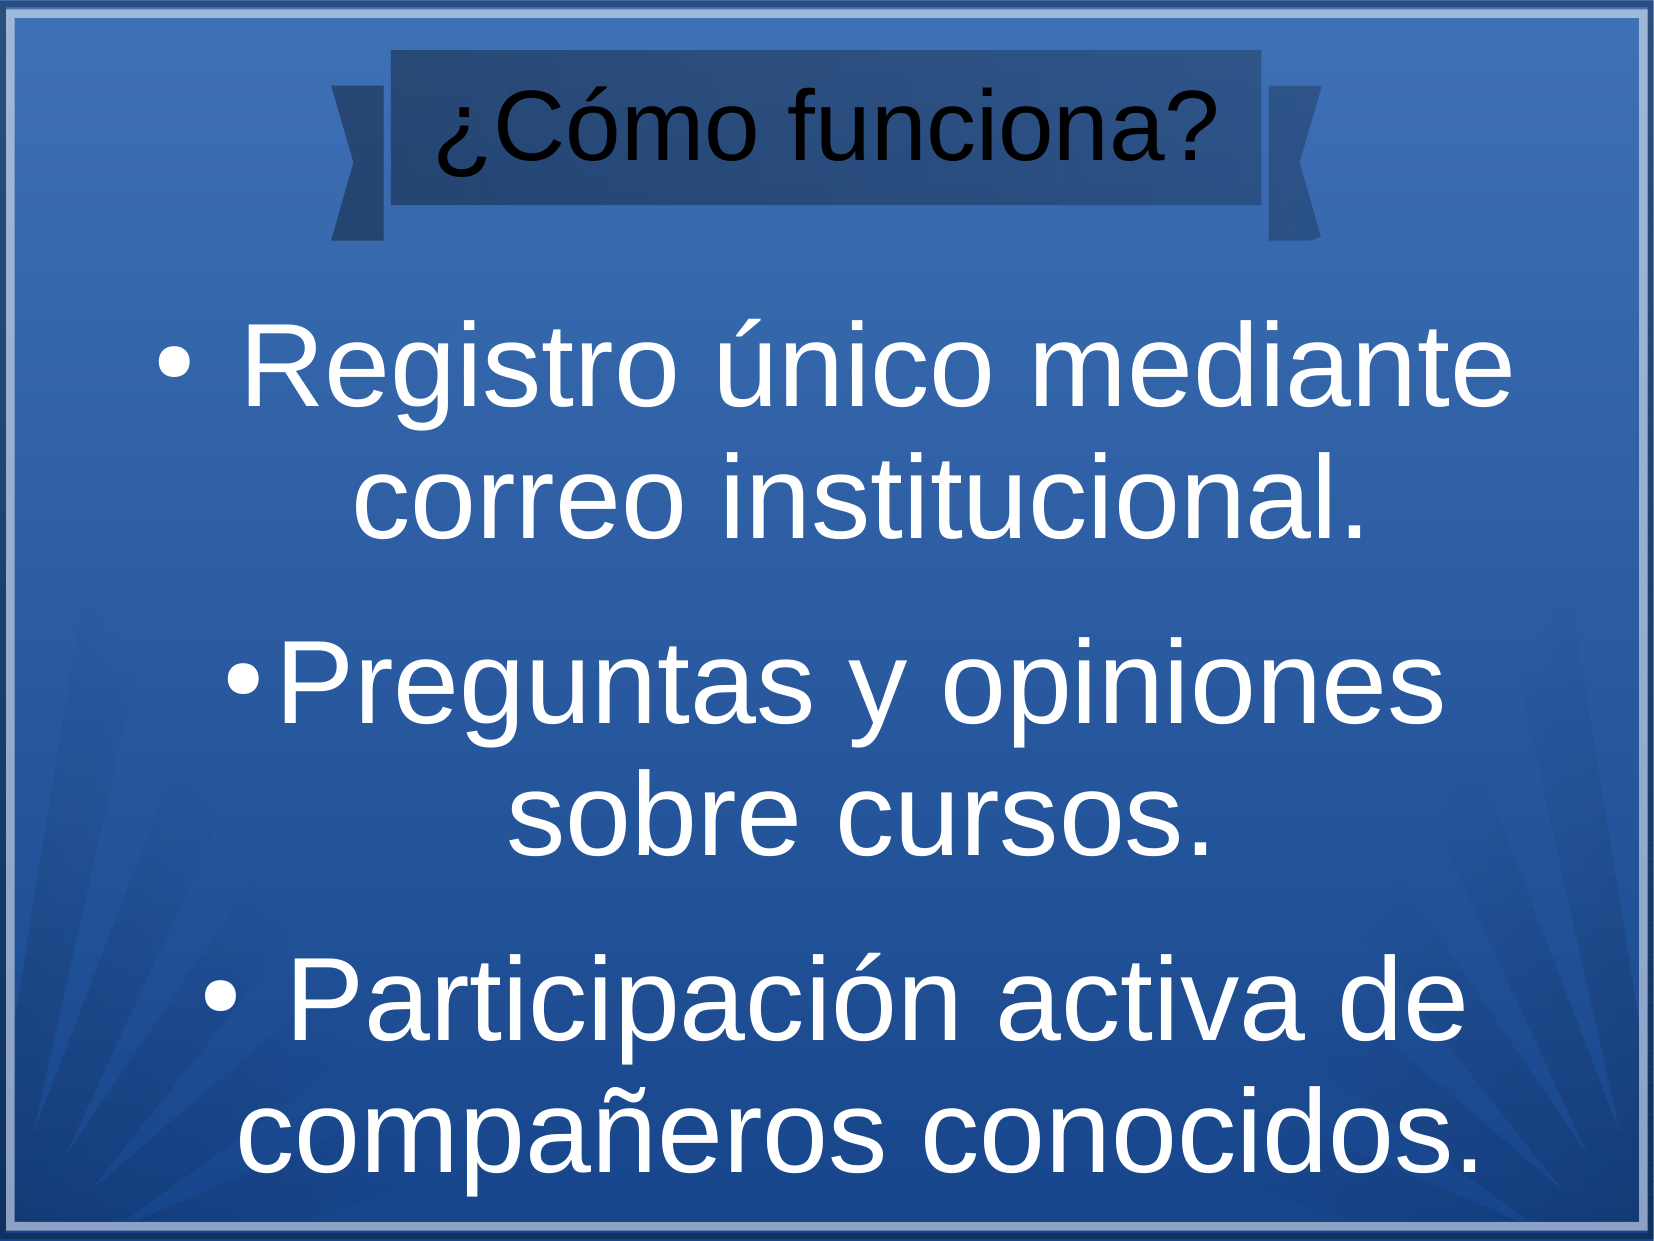

# ¿Cómo funciona?
 Registro único mediante correo institucional.
Preguntas y opiniones sobre cursos.
 Participación activa de compañeros conocidos.